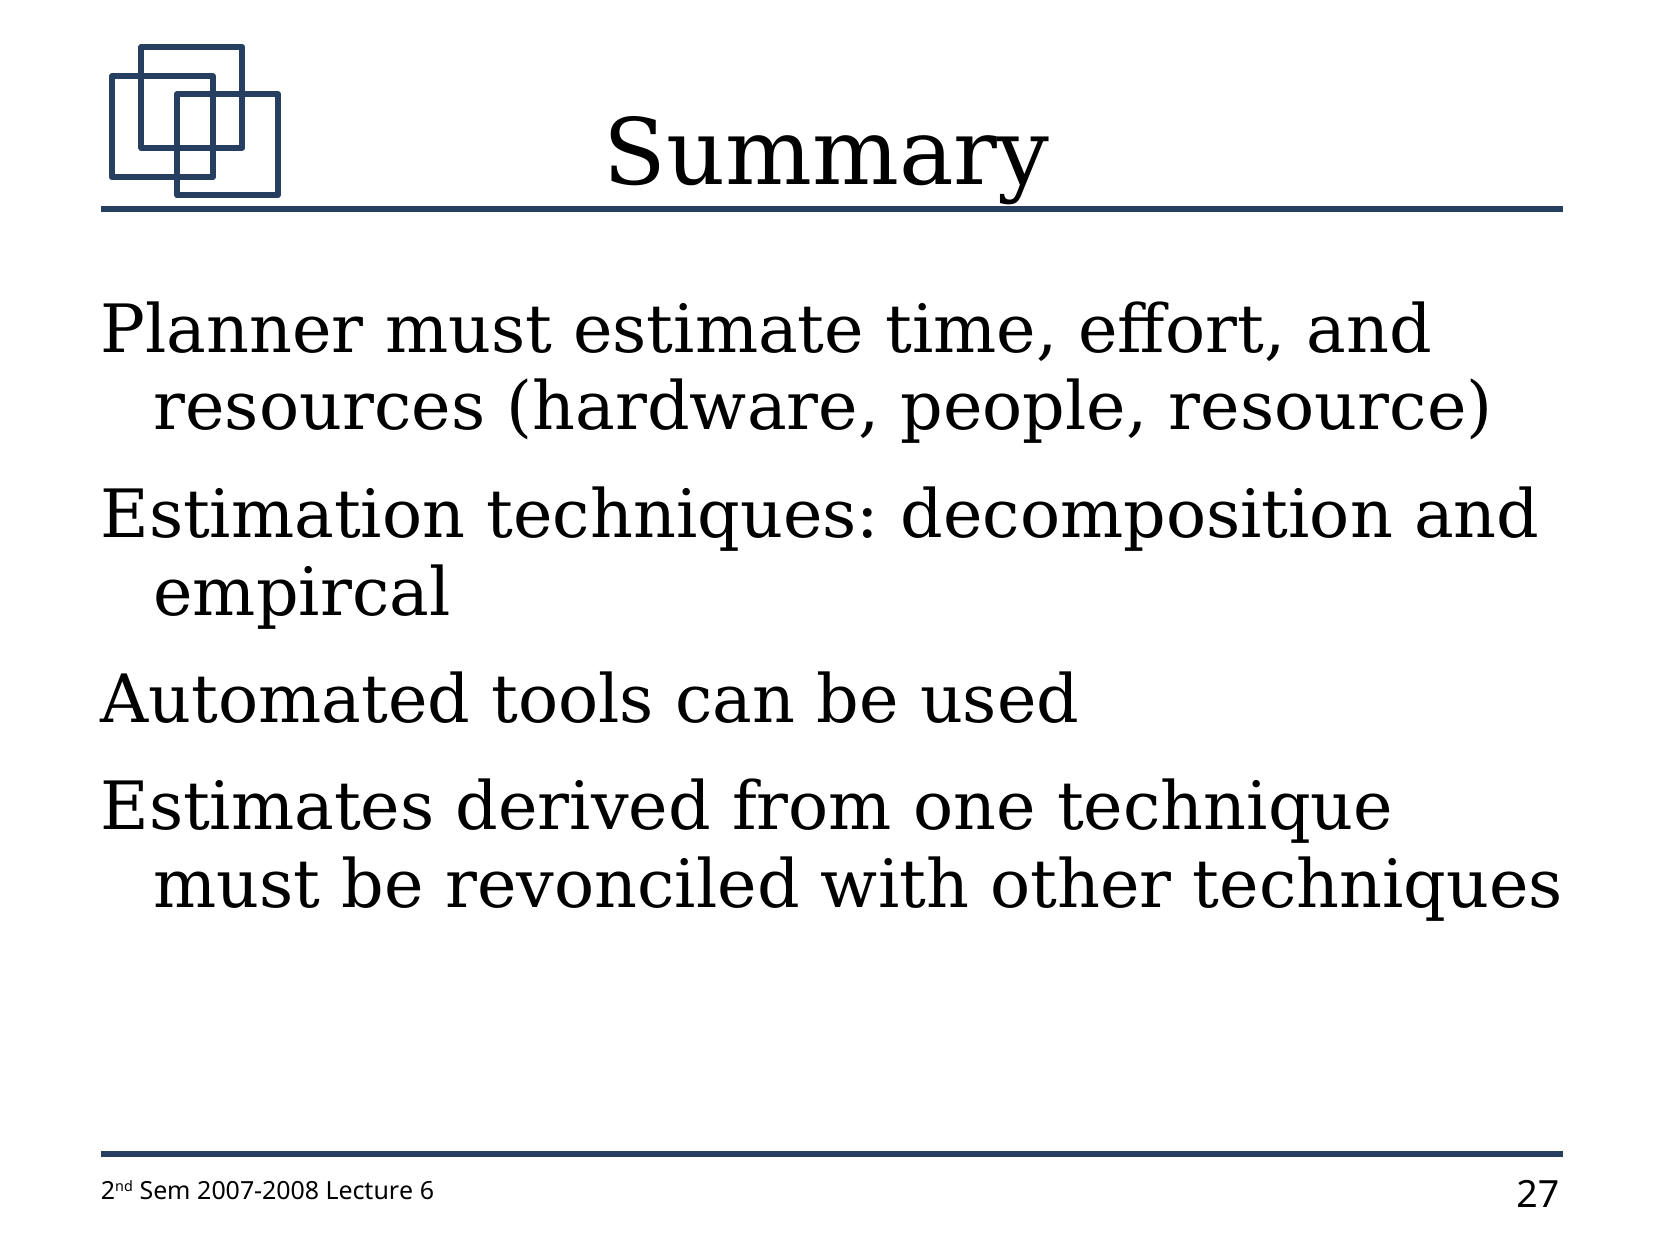

# Summary
Planner must estimate time, effort, and resources (hardware, people, resource)
Estimation techniques: decomposition and empircal
Automated tools can be used
Estimates derived from one technique must be revonciled with other techniques